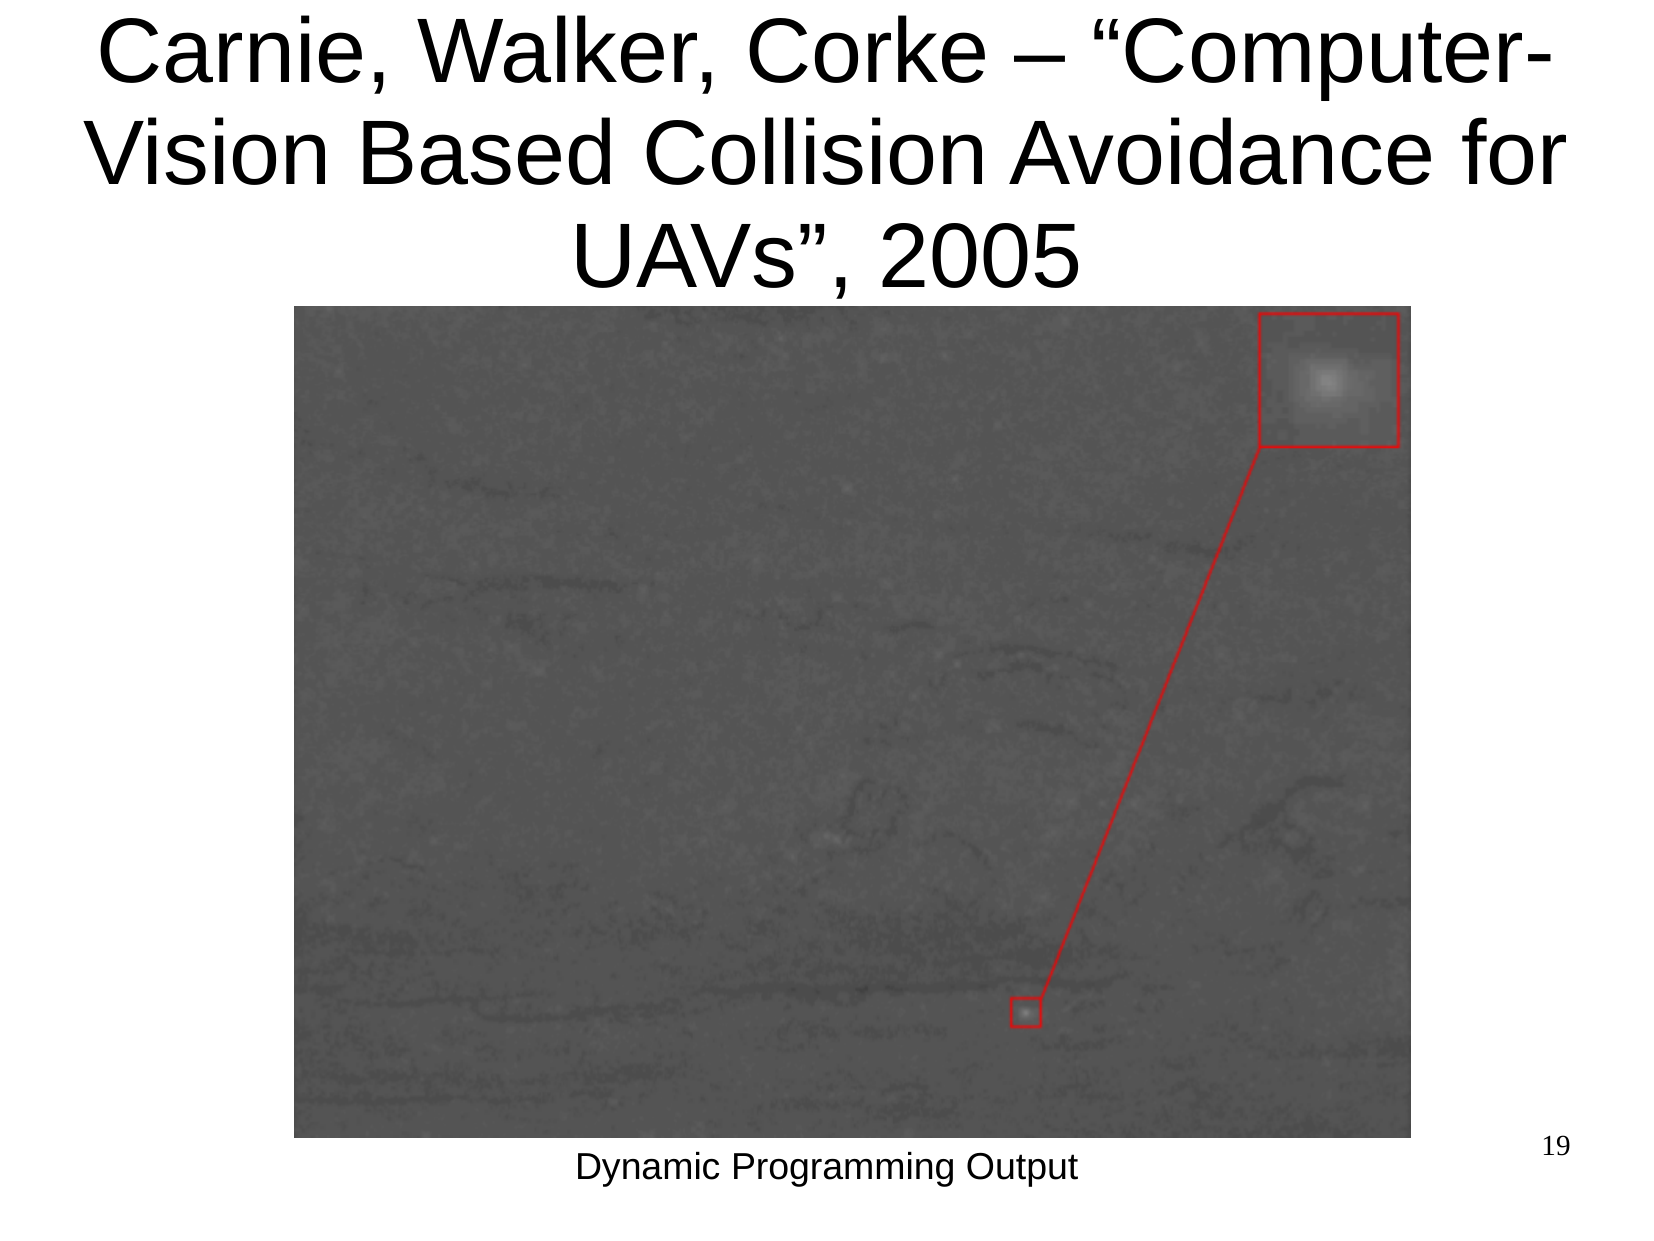

# Carnie, Walker, Corke – “Computer-Vision Based Collision Avoidance for UAVs”, 2005
19
Dynamic Programming Output